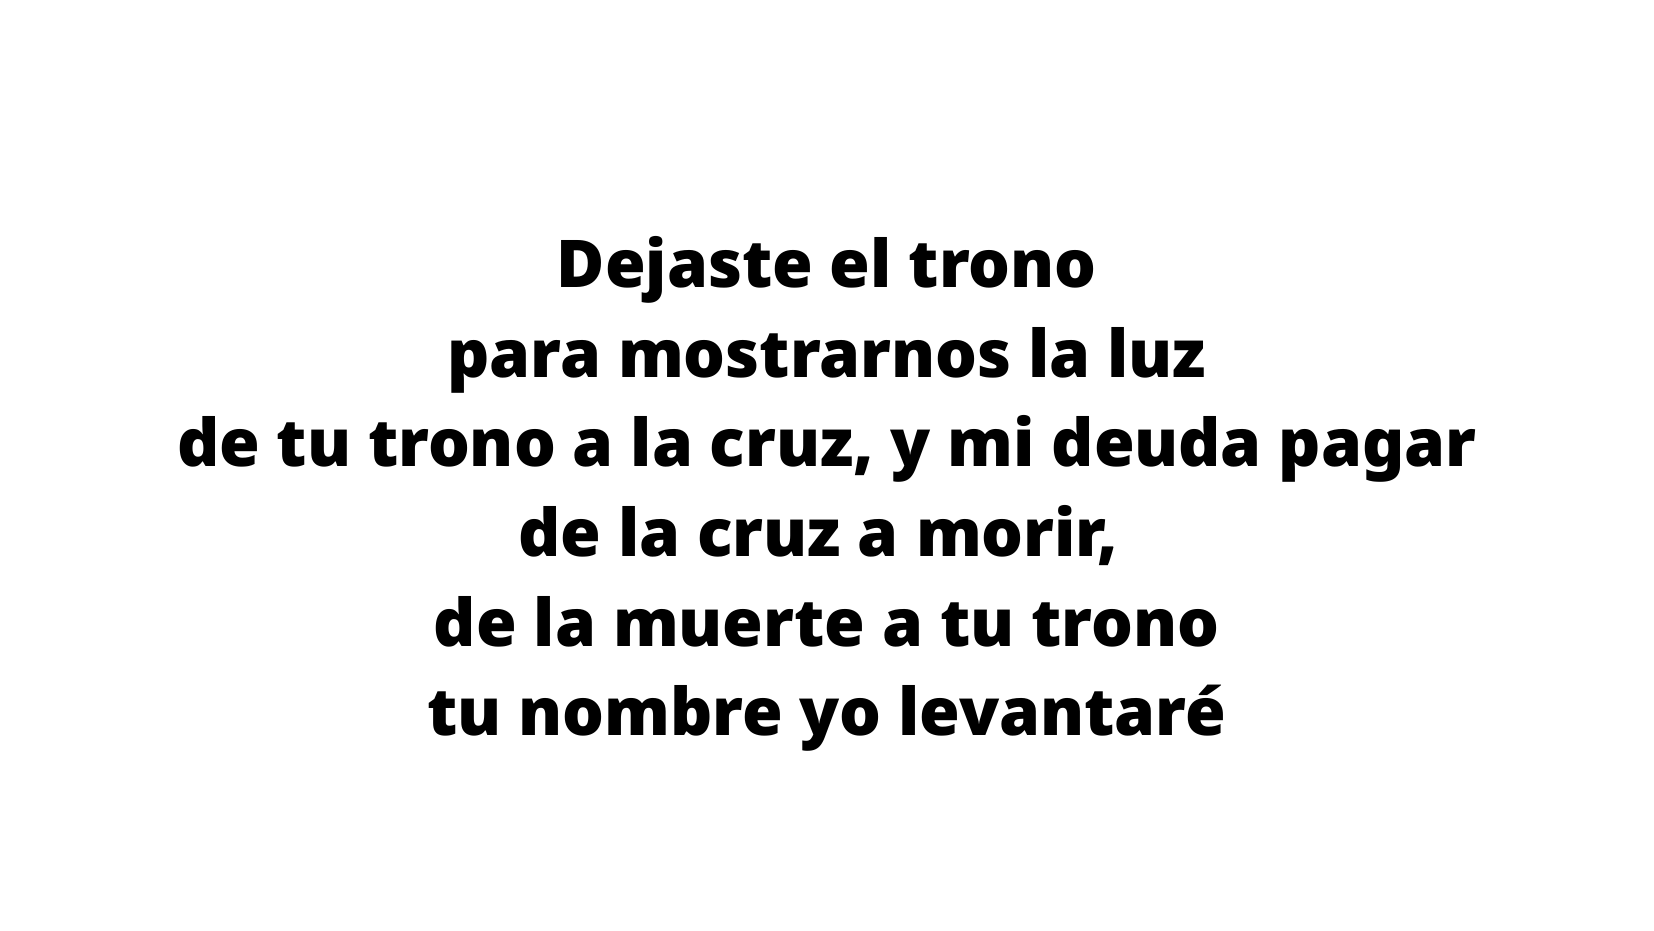

#
Dejaste el trono
para mostrarnos la luz
de tu trono a la cruz, y mi deuda pagar
de la cruz a morir,
de la muerte a tu trono
tu nombre yo levantaré